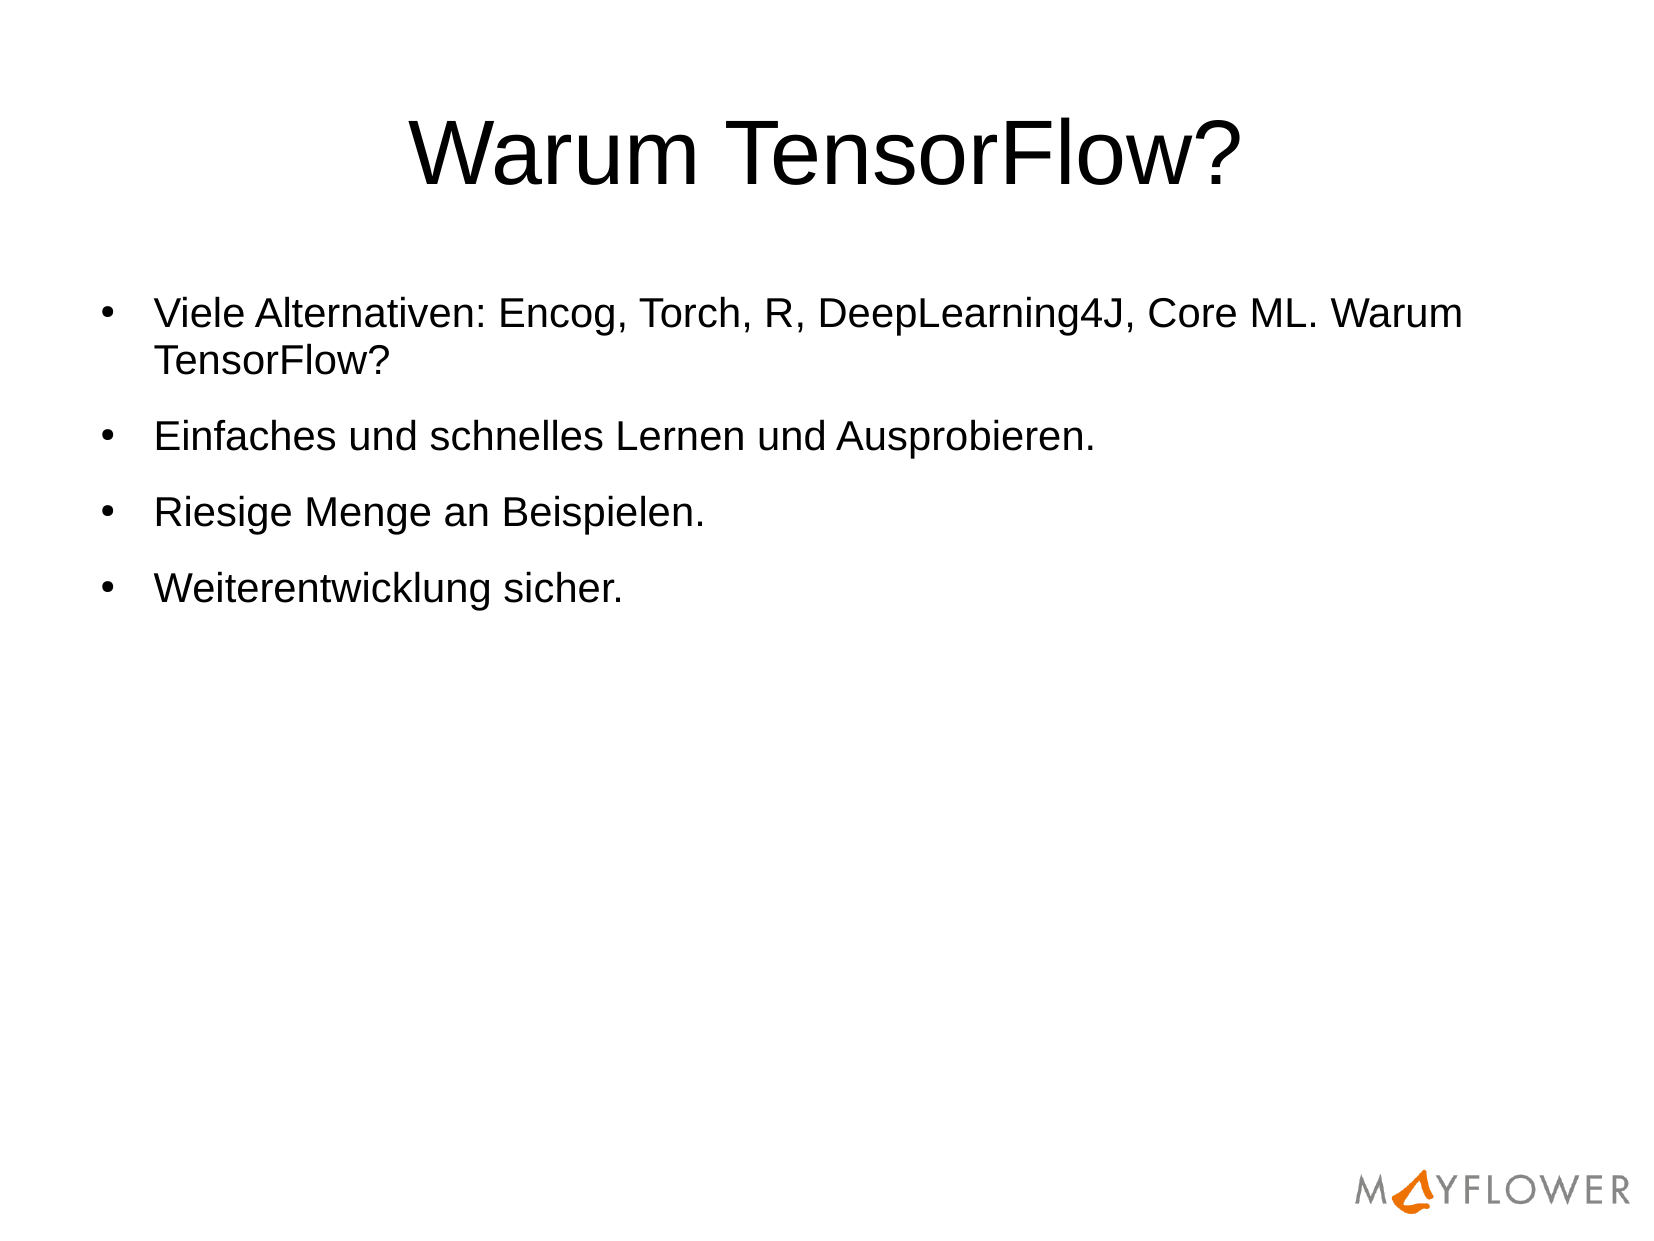

# Warum TensorFlow?
Viele Alternativen: Encog, Torch, R, DeepLearning4J, Core ML. Warum TensorFlow?
Einfaches und schnelles Lernen und Ausprobieren.
Riesige Menge an Beispielen.
Weiterentwicklung sicher.